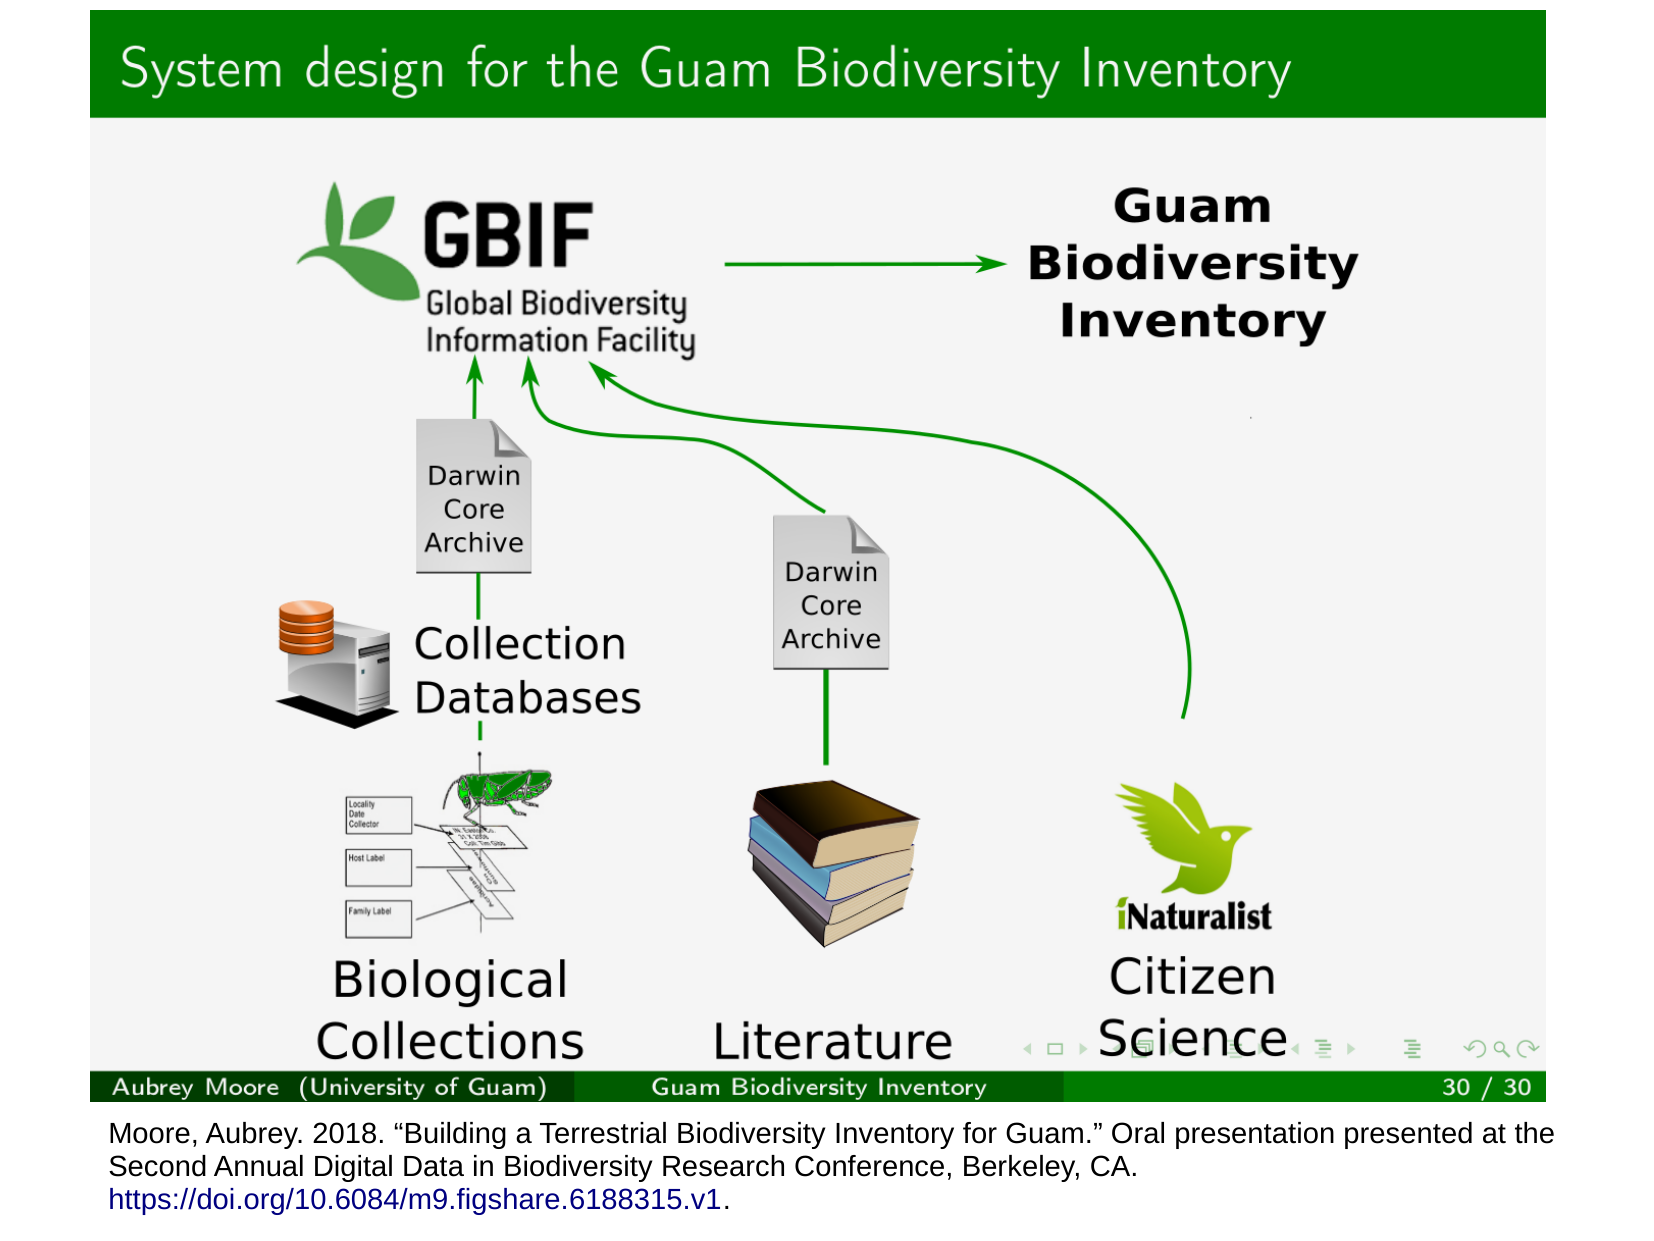

Moore, Aubrey. 2018. “Building a Terrestrial Biodiversity Inventory for Guam.” Oral presentation presented at the Second Annual Digital Data in Biodiversity Research Conference, Berkeley, CA. https://doi.org/10.6084/m9.figshare.6188315.v1.